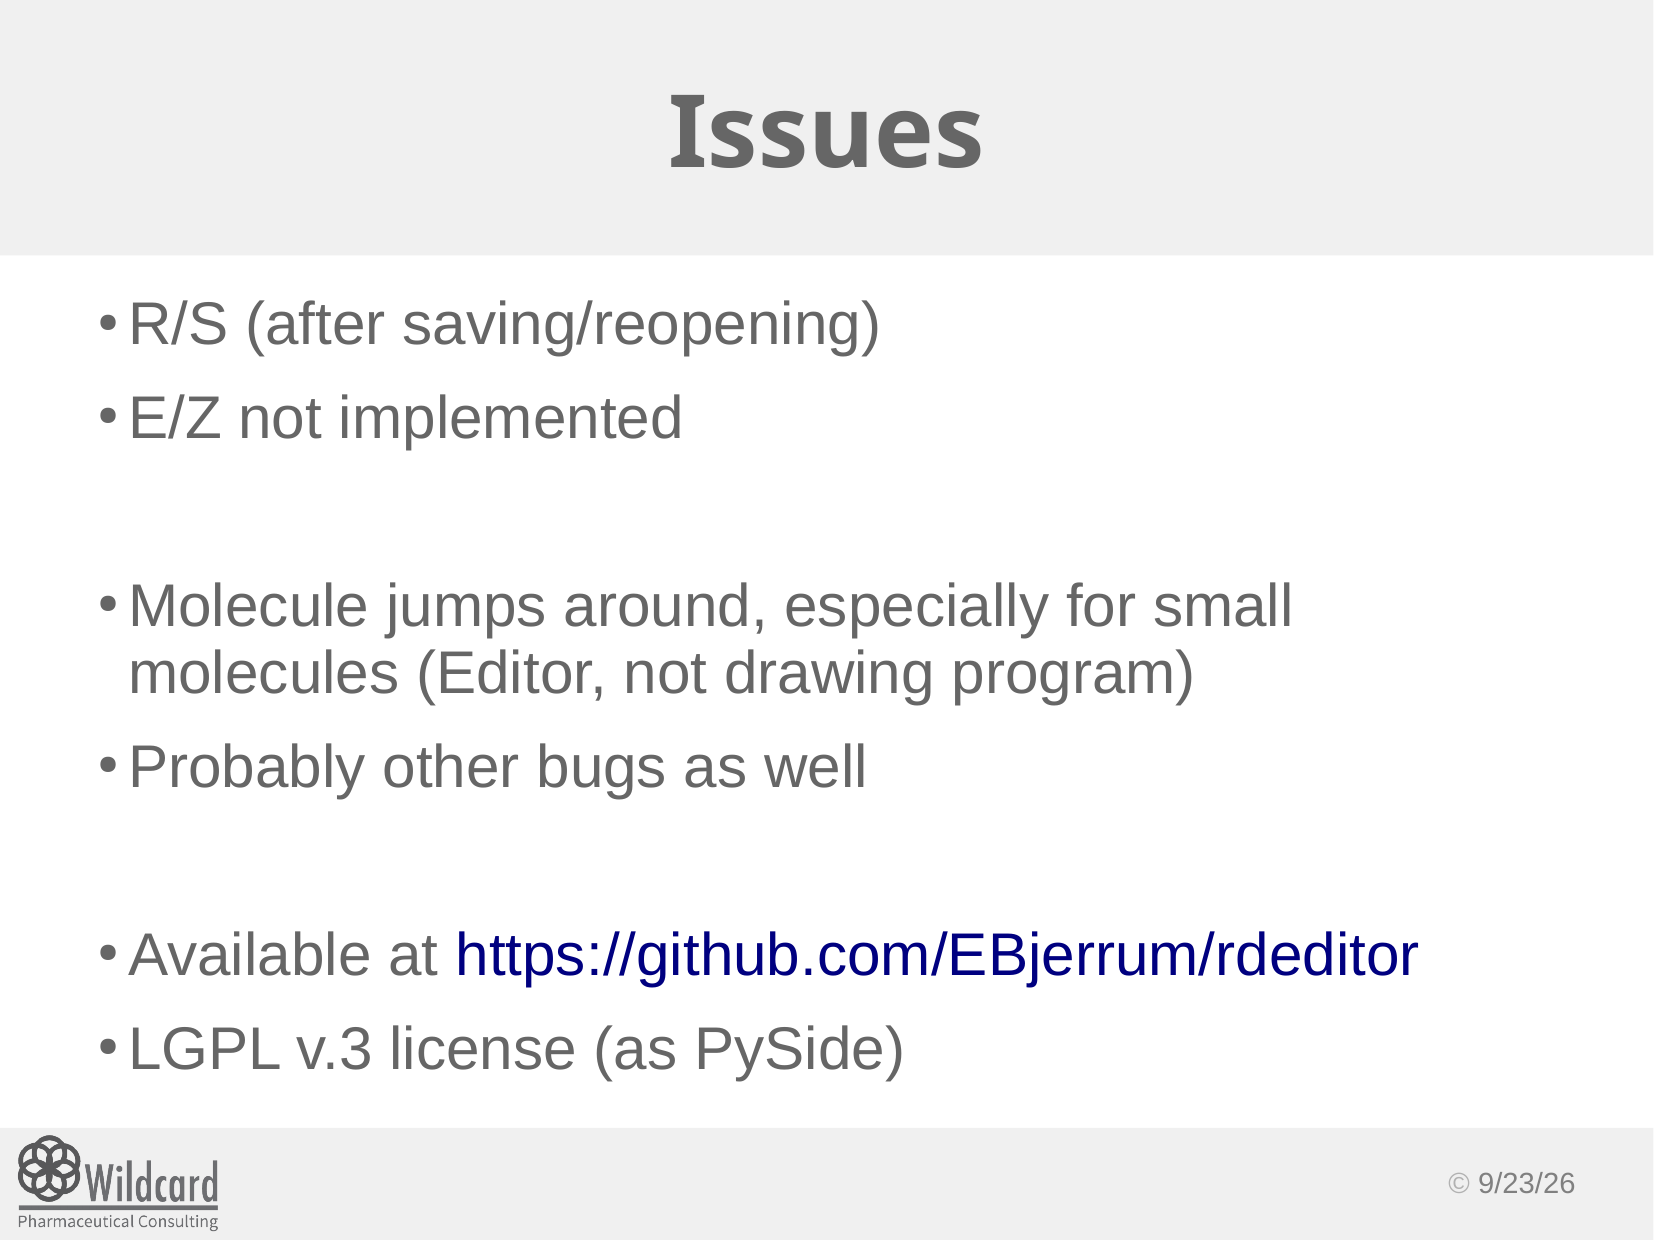

# Issues
R/S (after saving/reopening)
E/Z not implemented
Molecule jumps around, especially for small molecules (Editor, not drawing program)
Probably other bugs as well
Available at https://github.com/EBjerrum/rdeditor
LGPL v.3 license (as PySide)